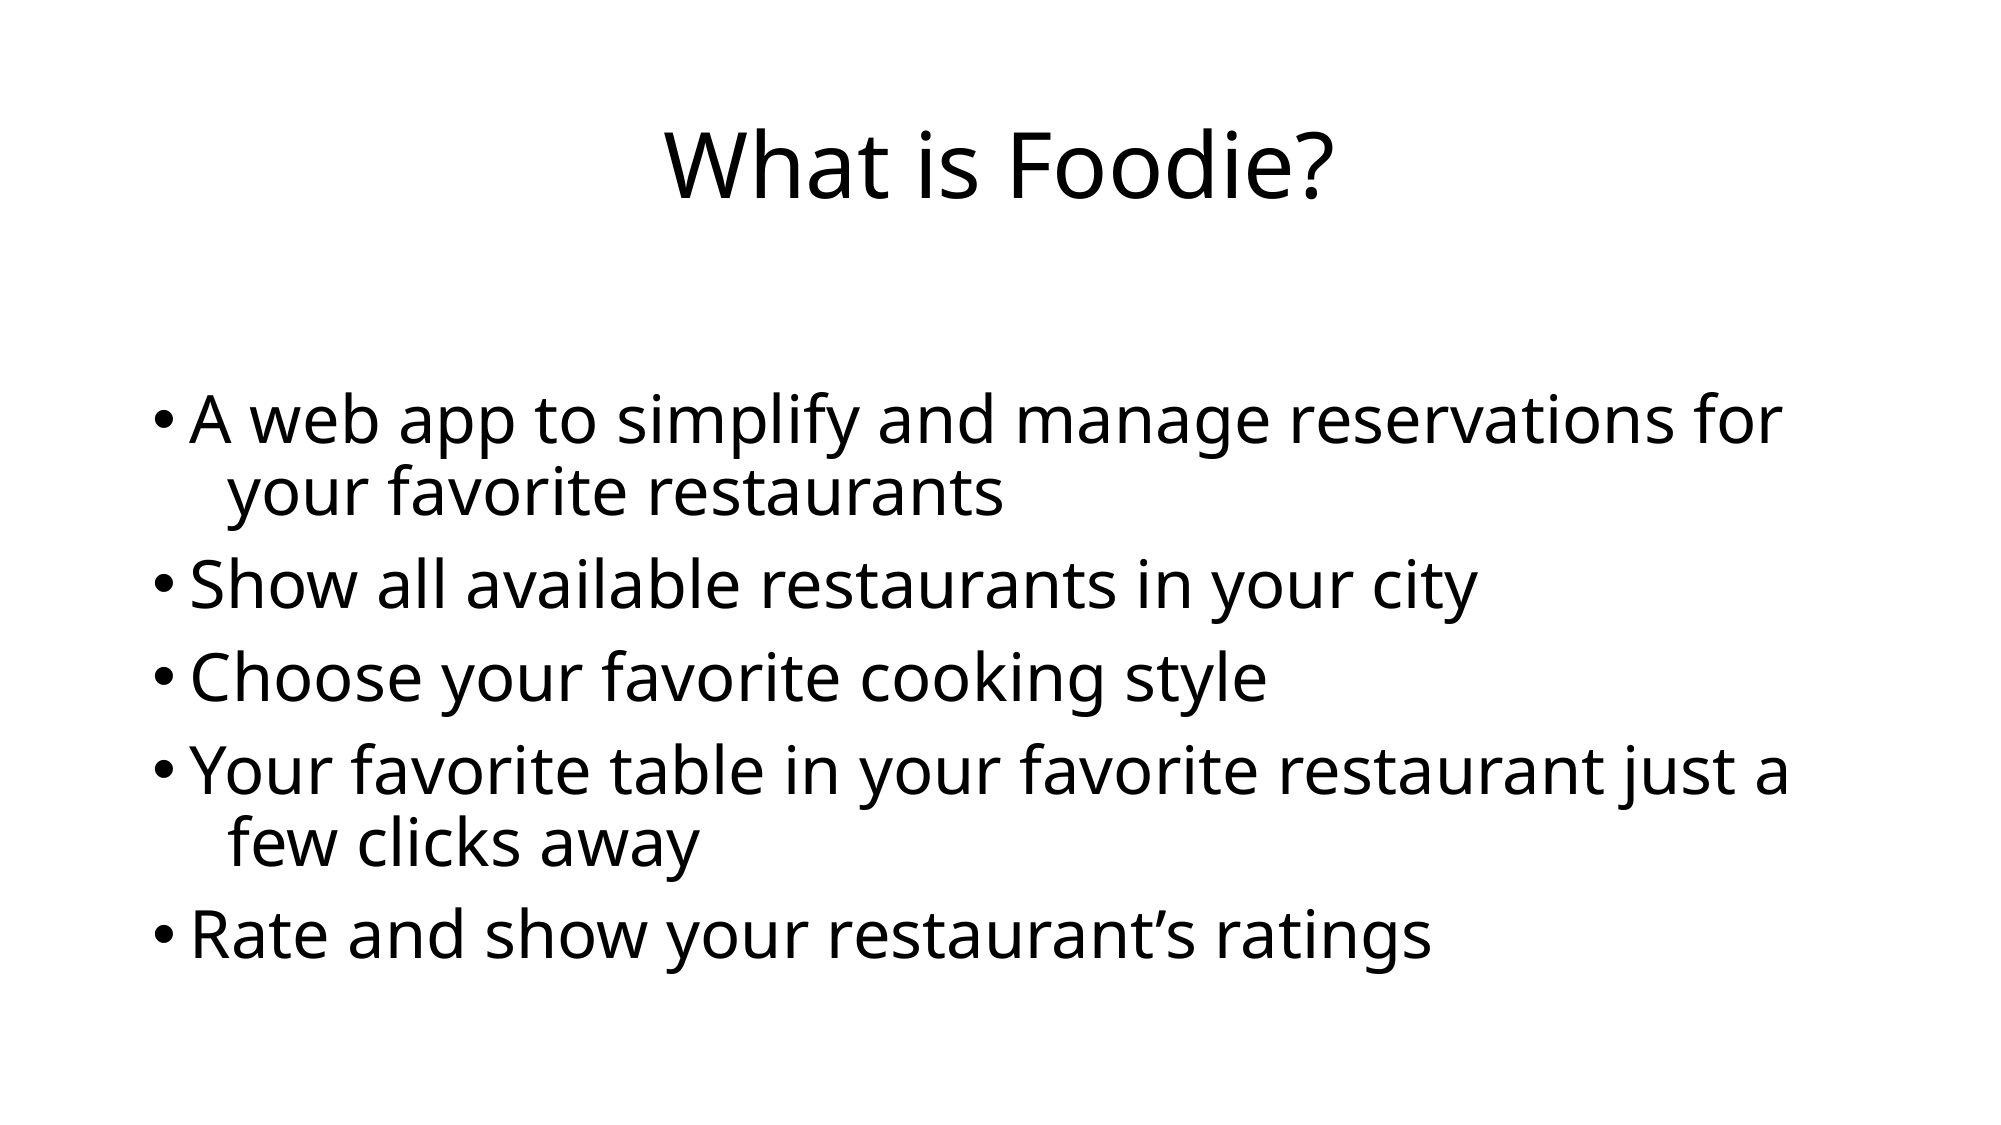

# What is Foodie?
A web app to simplify and manage reservations for your favorite restaurants
Show all available restaurants in your city
Choose your favorite cooking style
Your favorite table in your favorite restaurant just a few clicks away
Rate and show your restaurant’s ratings